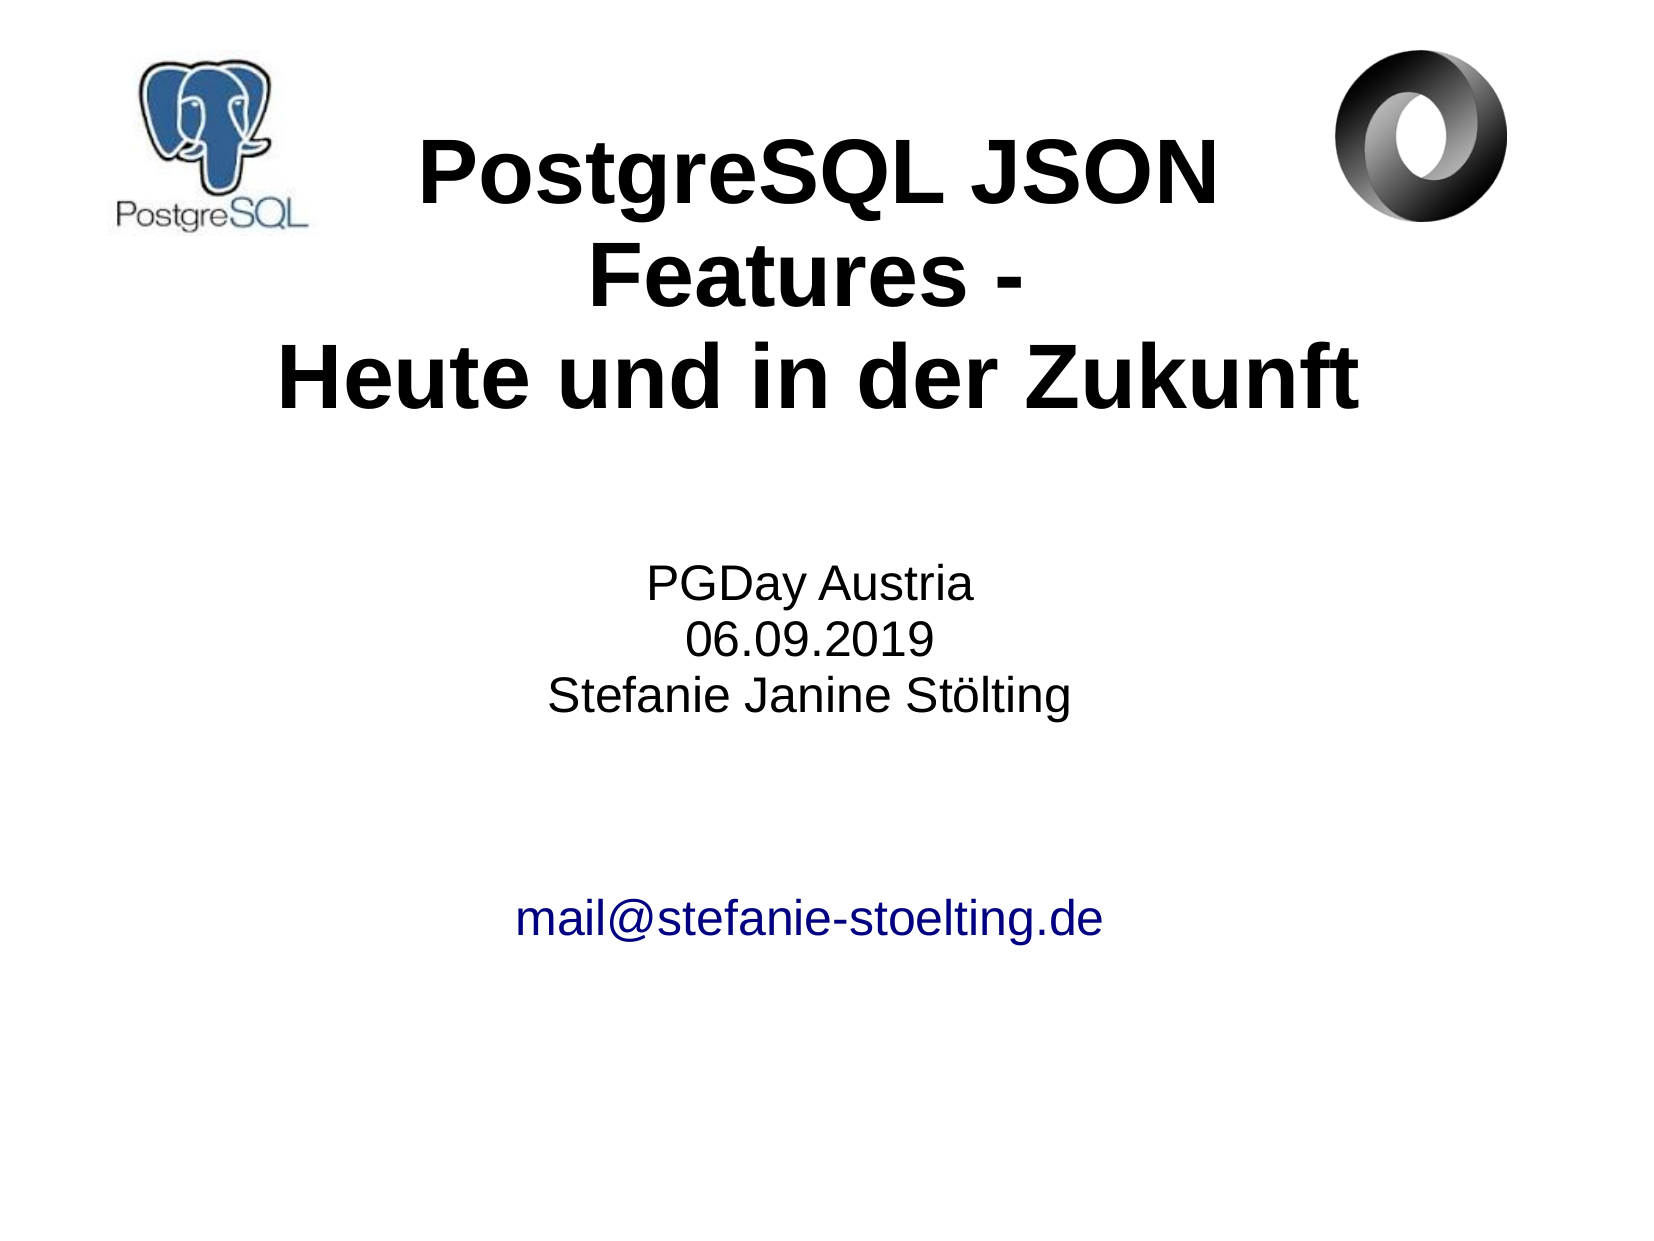

#
PostgreSQL JSON
Features -
Heute und in der Zukunft
PGDay Austria
06.09.2019
Stefanie Janine Stölting
mail@stefanie-stoelting.de